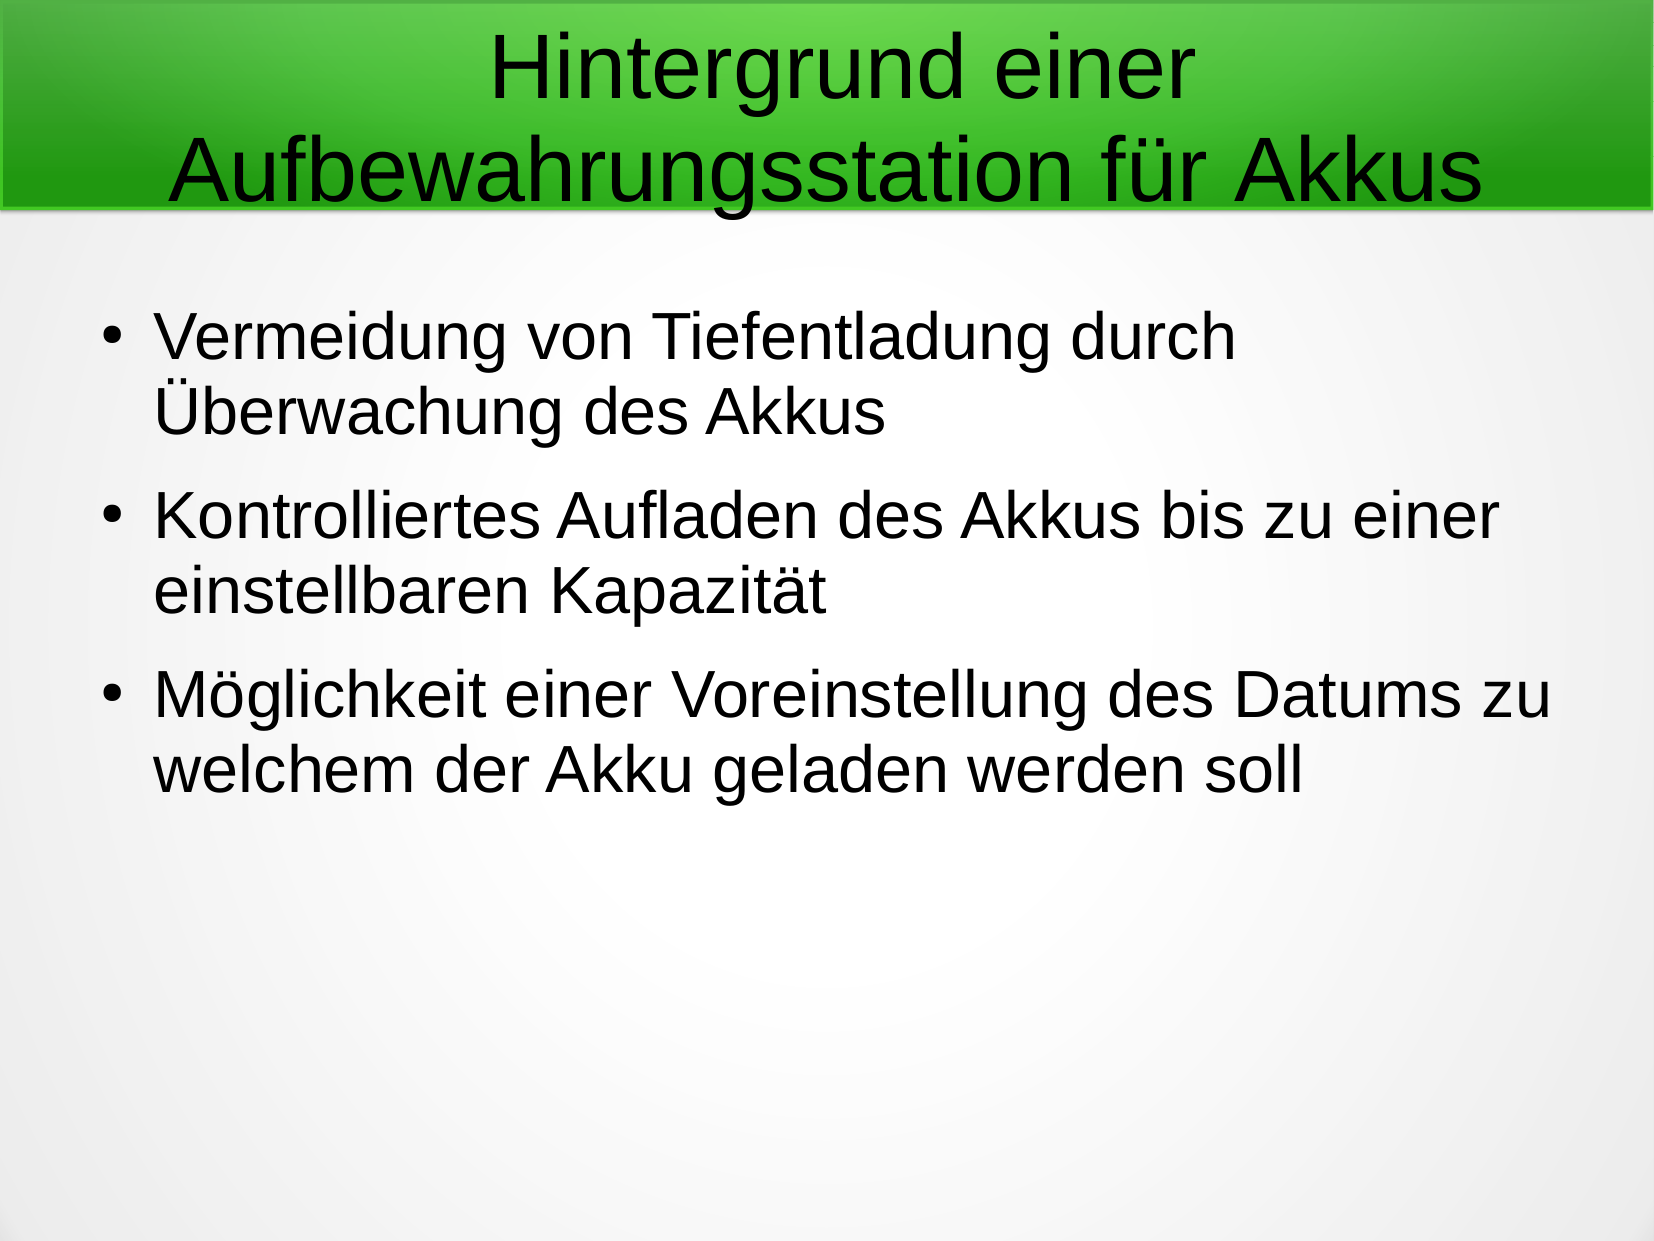

# Hintergrund einer Aufbewahrungsstation für Akkus
Vermeidung von Tiefentladung durch Überwachung des Akkus
Kontrolliertes Aufladen des Akkus bis zu einer einstellbaren Kapazität
Möglichkeit einer Voreinstellung des Datums zu welchem der Akku geladen werden soll